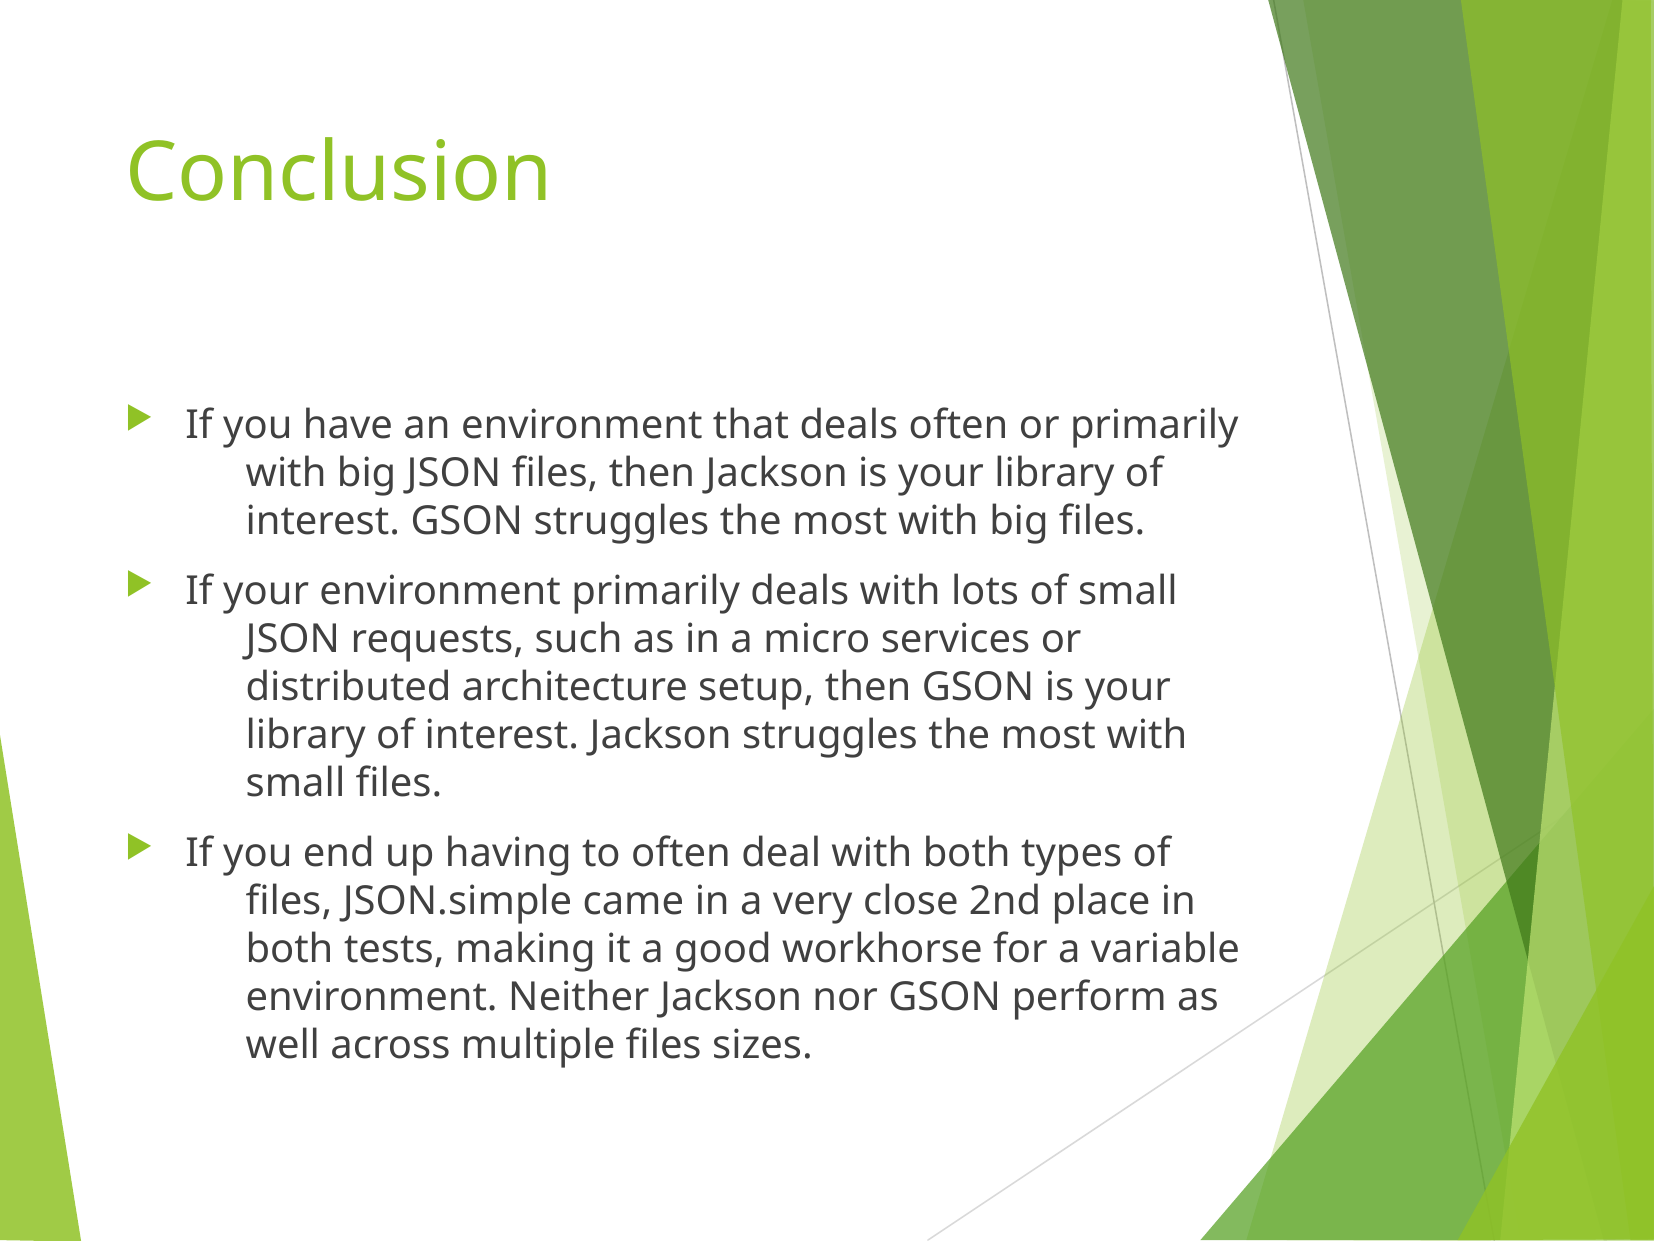

# Conclusion
If you have an environment that deals often or primarily with big JSON files, then Jackson is your library of interest. GSON struggles the most with big files.
If your environment primarily deals with lots of small JSON requests, such as in a micro services or distributed architecture setup, then GSON is your library of interest. Jackson struggles the most with small files.
If you end up having to often deal with both types of files, JSON.simple came in a very close 2nd place in both tests, making it a good workhorse for a variable environment. Neither Jackson nor GSON perform as well across multiple files sizes.